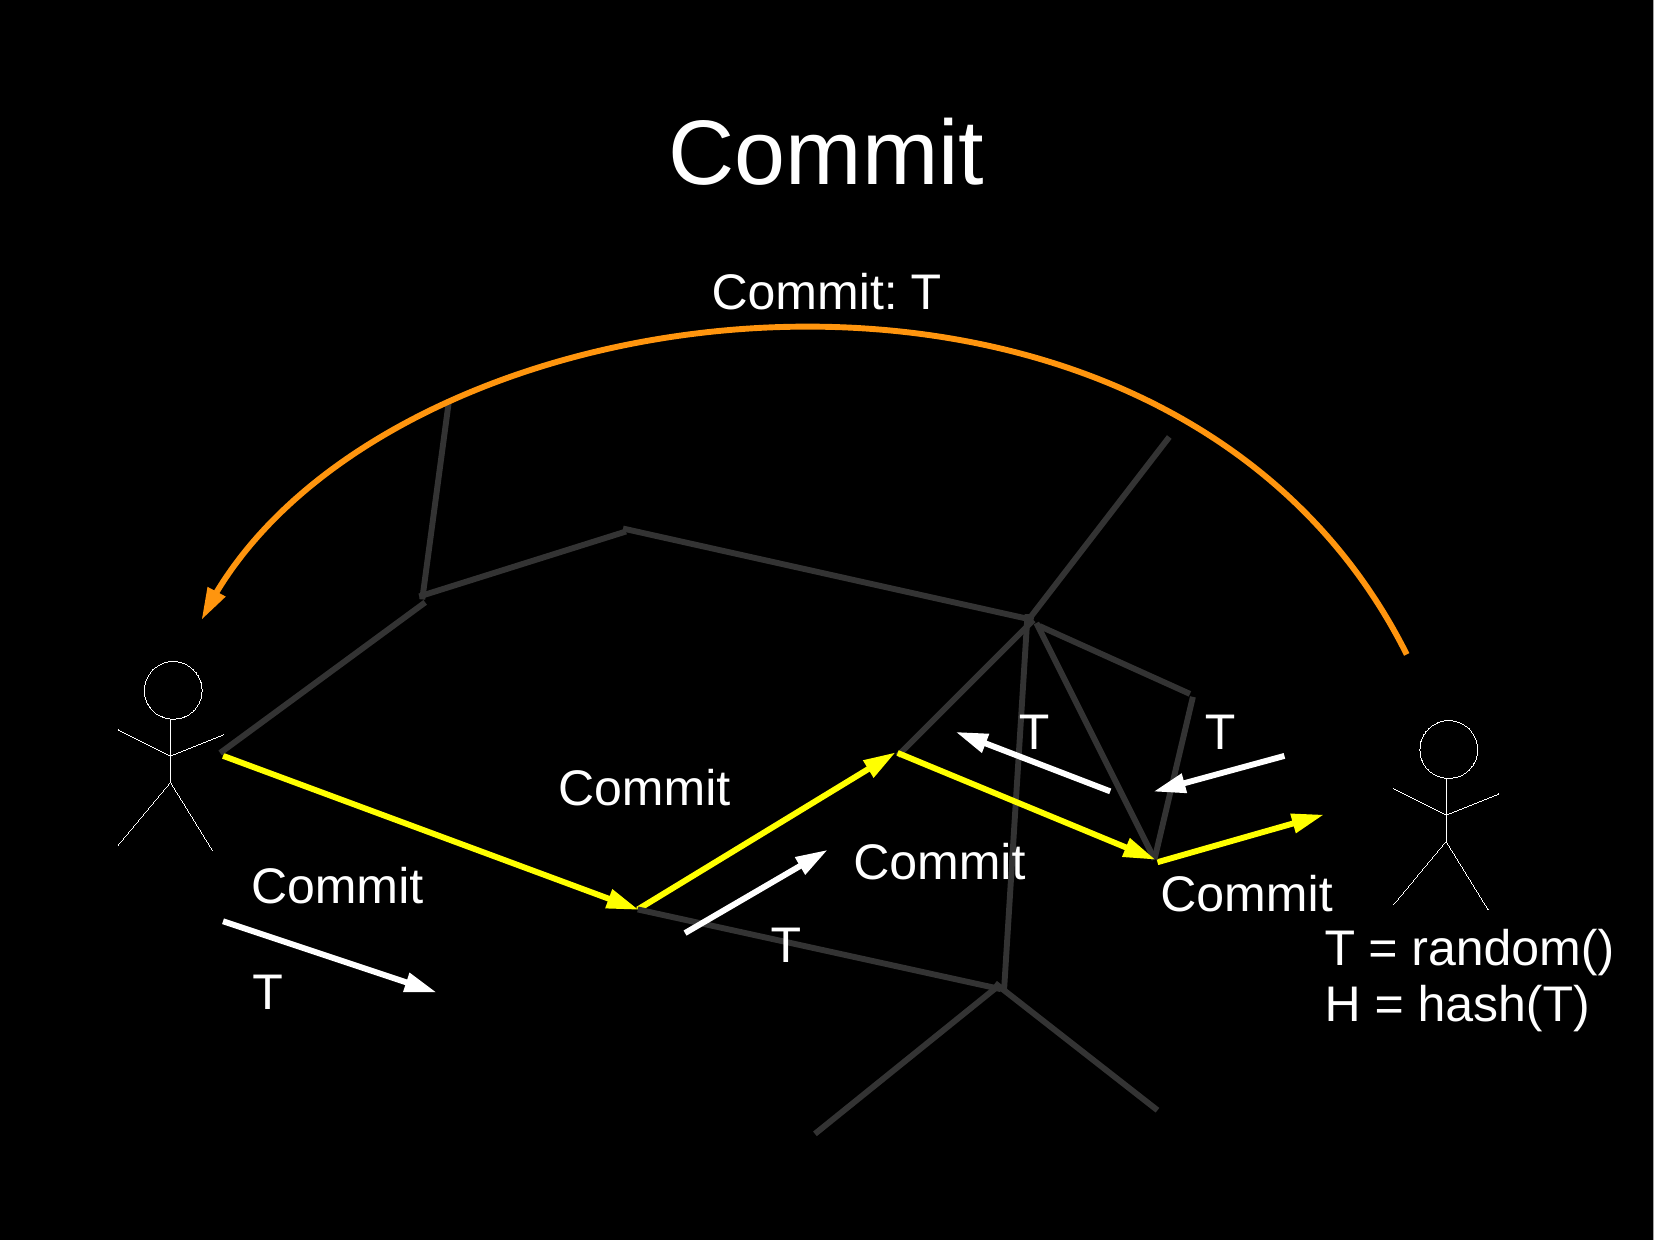

# Commit
Commit: T
T
T
Commit
Commit
Commit
Commit
T
T = random()
H = hash(T)
T